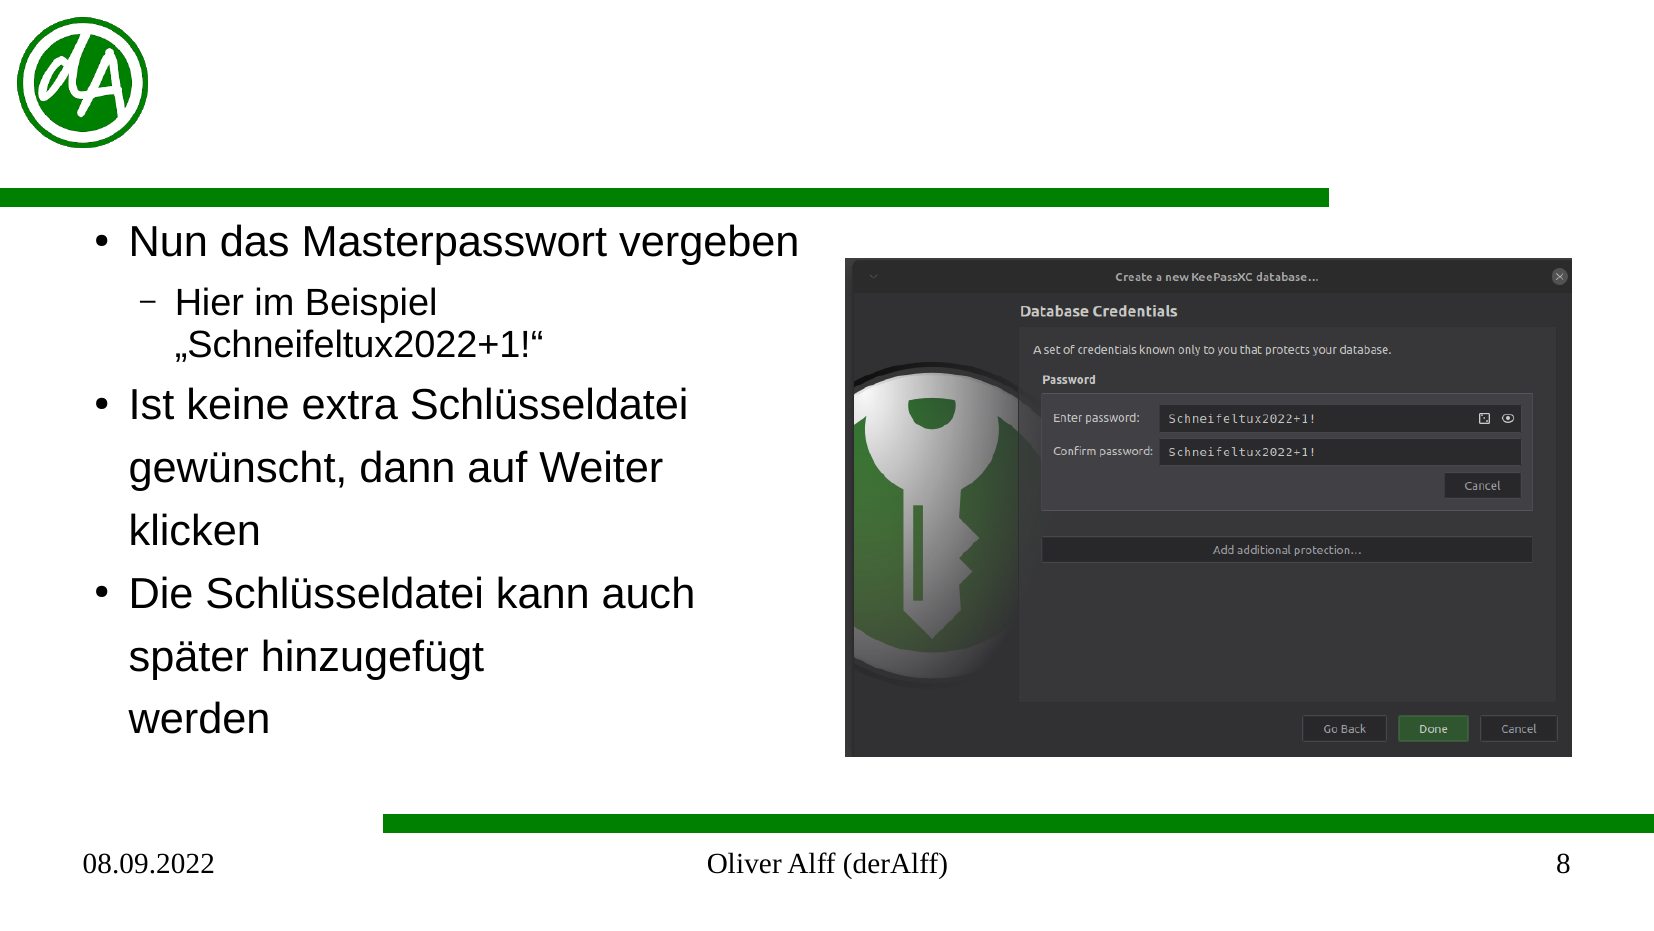

# Nun das Masterpasswort vergeben
Hier im Beispiel „Schneifeltux2022+1!“
Ist keine extra Schlüsseldatei
gewünscht, dann auf Weiter
klicken
Die Schlüsseldatei kann auch
später hinzugefügt
werden
08.09.2022
Oliver Alff (derAlff)
8